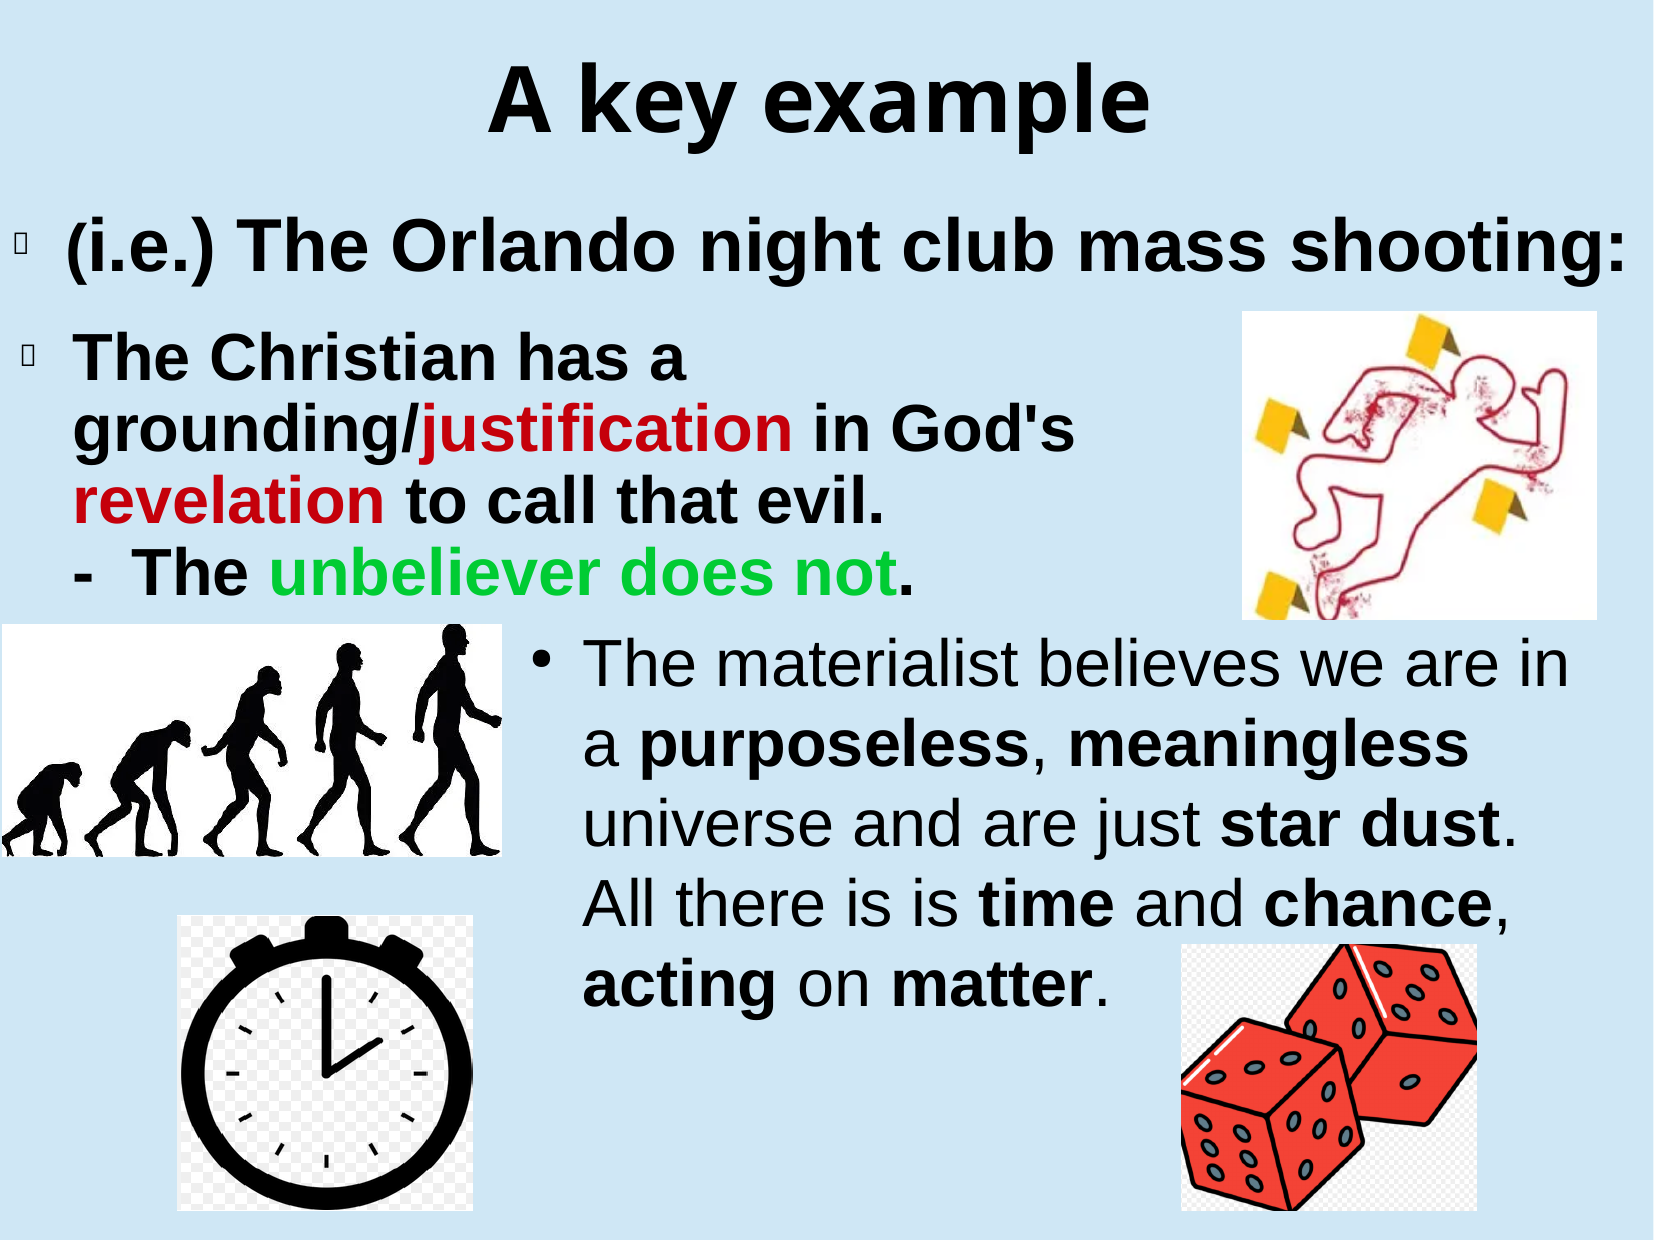

# A key example
(i.e.) The Orlando night club mass shooting:
The Christian has a grounding/justification in God's revelation to call that evil.
- The unbeliever does not.
The materialist believes we are in a purposeless, meaningless universe and are just star dust.
All there is is time and chance, acting on matter.